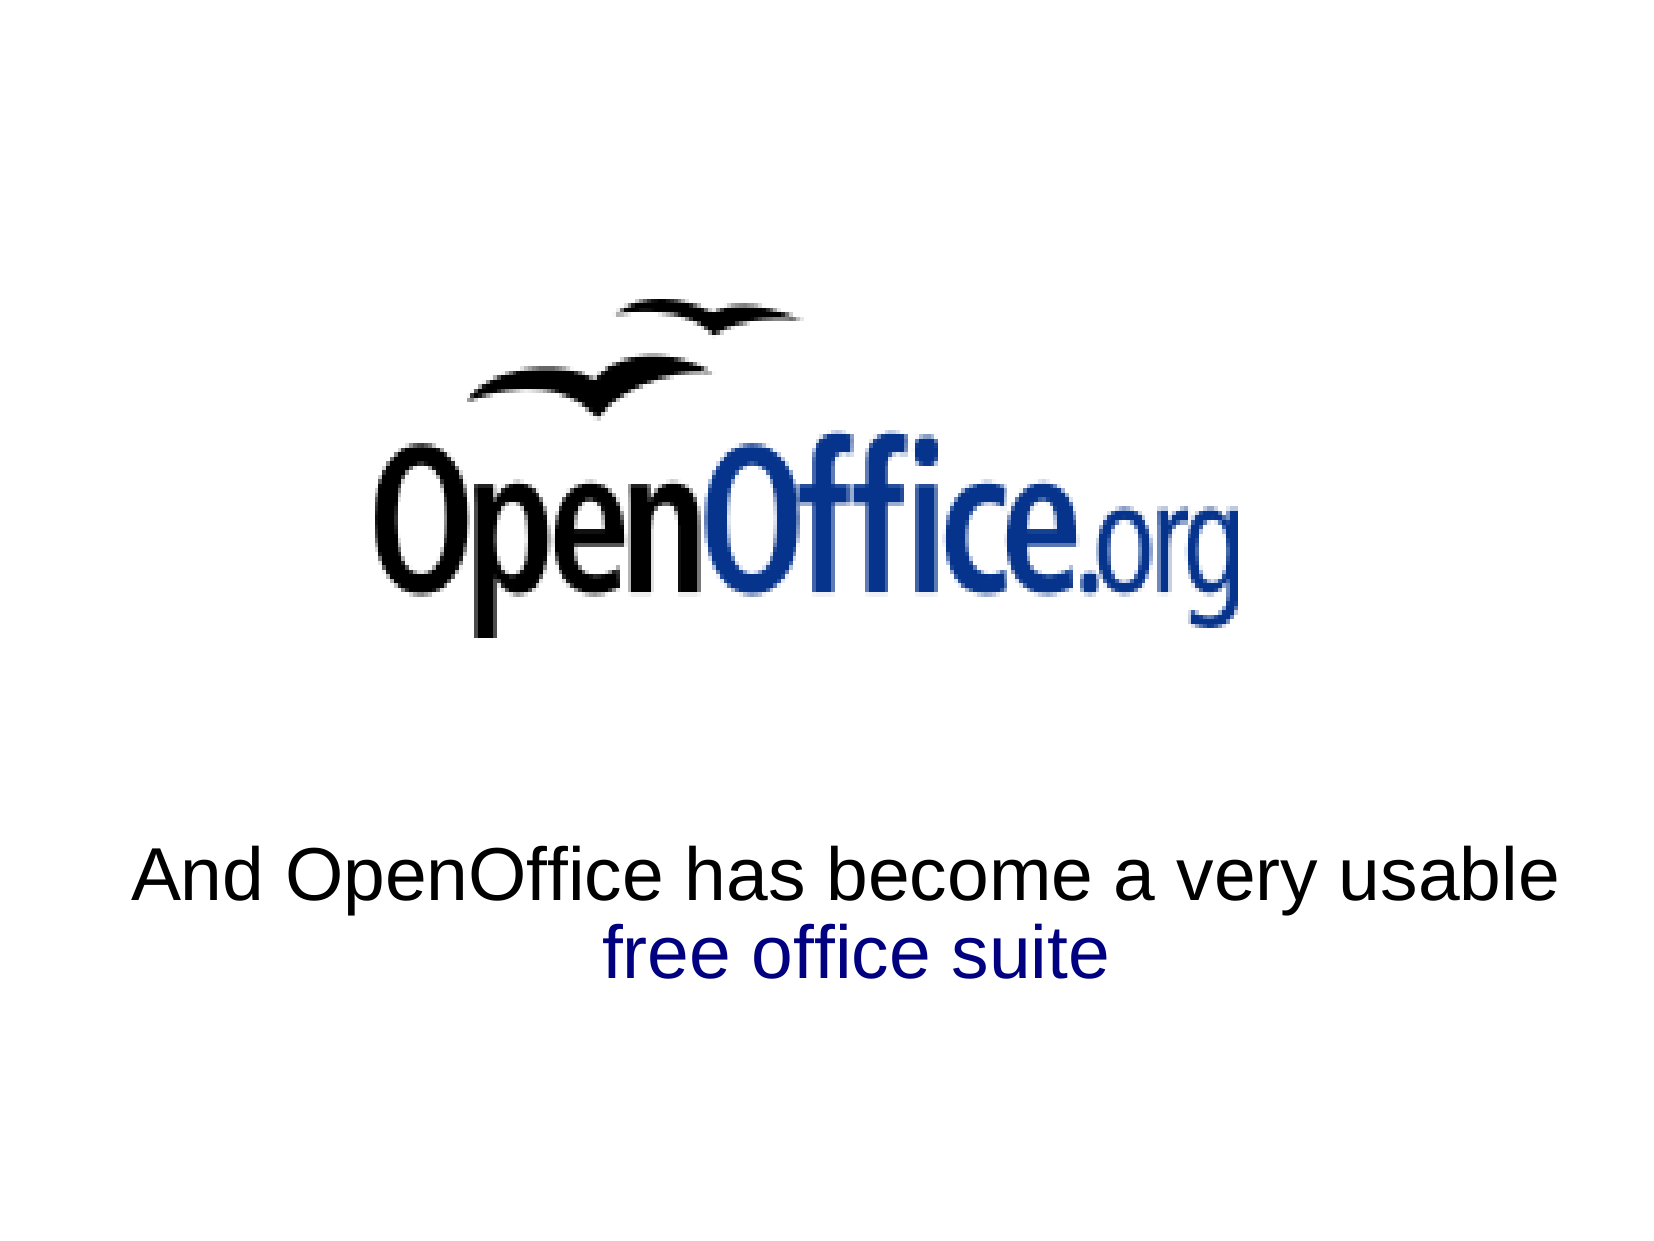

# And OpenOffice has become a very usable free office suite